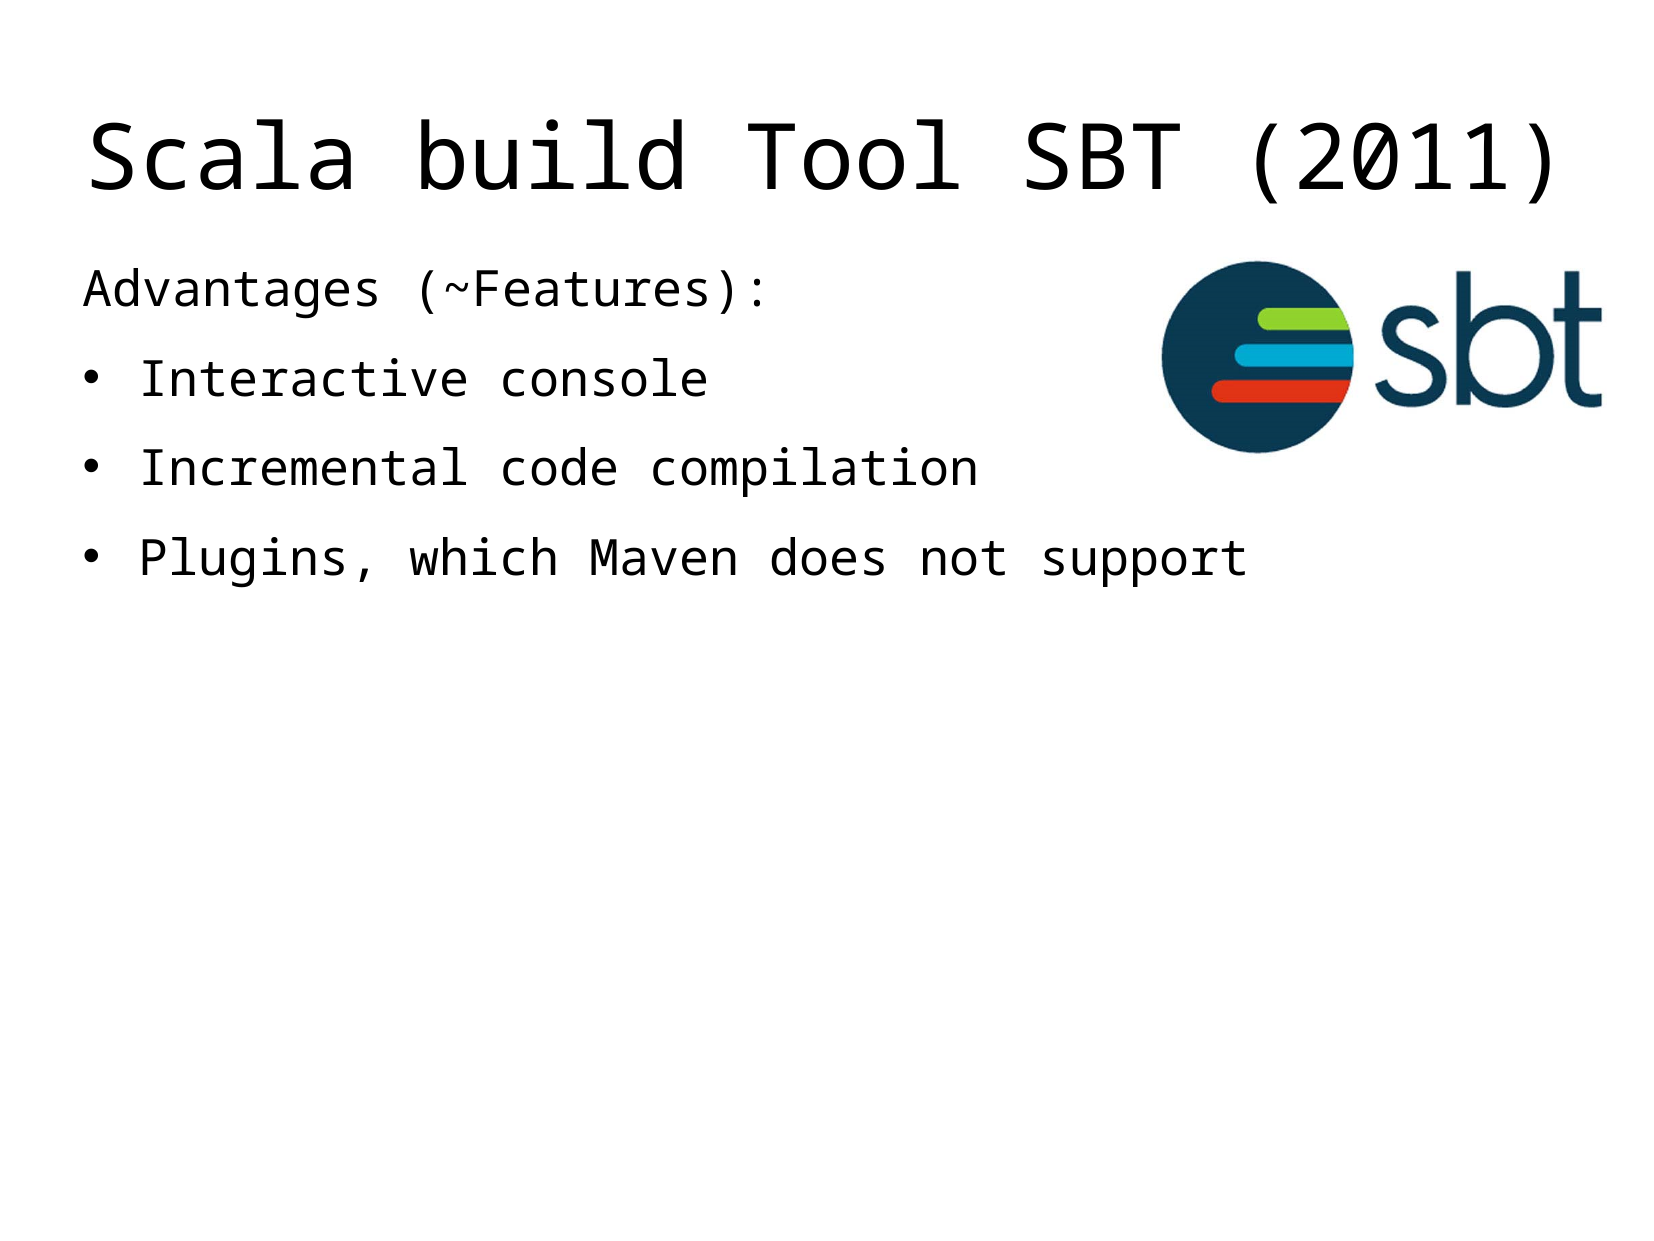

# Scala build Tool SBT (2011)
Advantages (~Features):
Interactive console
Incremental code compilation
Plugins, which Maven does not support